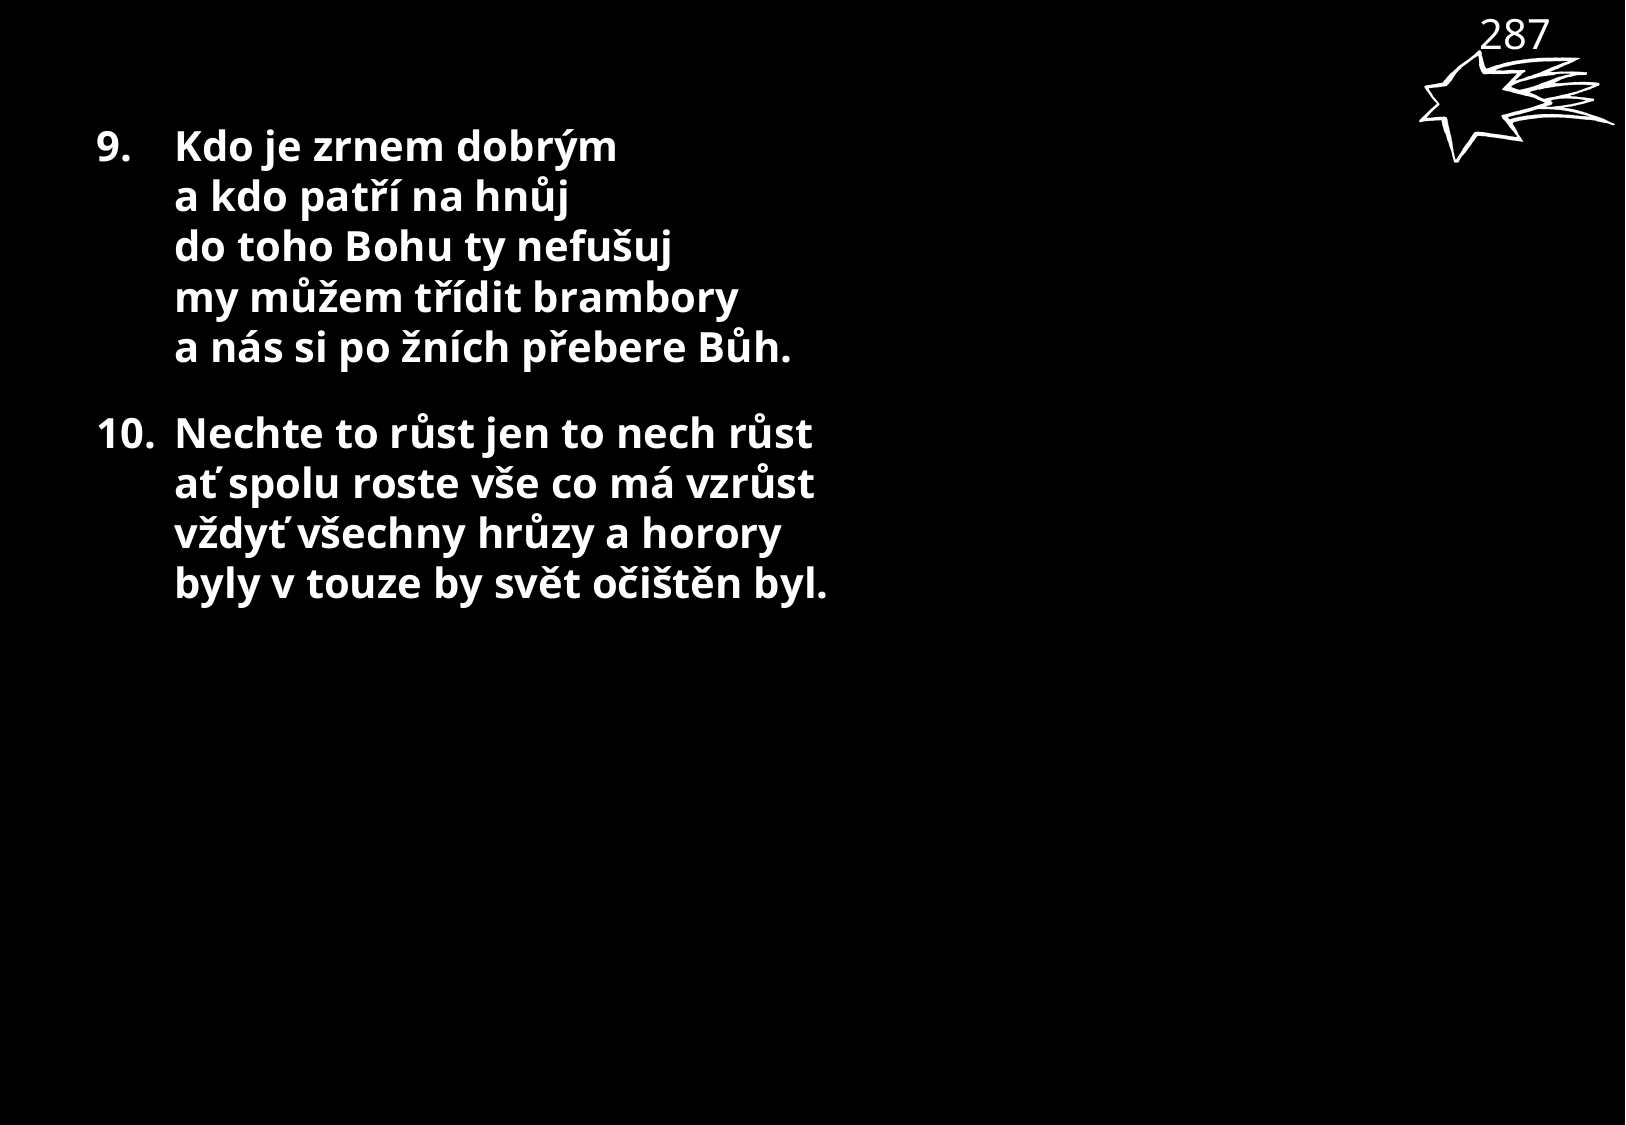

287
# 9.	Kdo je zrnem dobrým a kdo patří na hnůj do toho Bohu ty nefušuj my můžem třídit brambory a nás si po žních přebere Bůh.
10. 	Nechte to růst jen to nech růst
ať spolu roste vše co má vzrůst
vždyť všechny hrůzy a horory
byly v touze by svět očištěn byl.